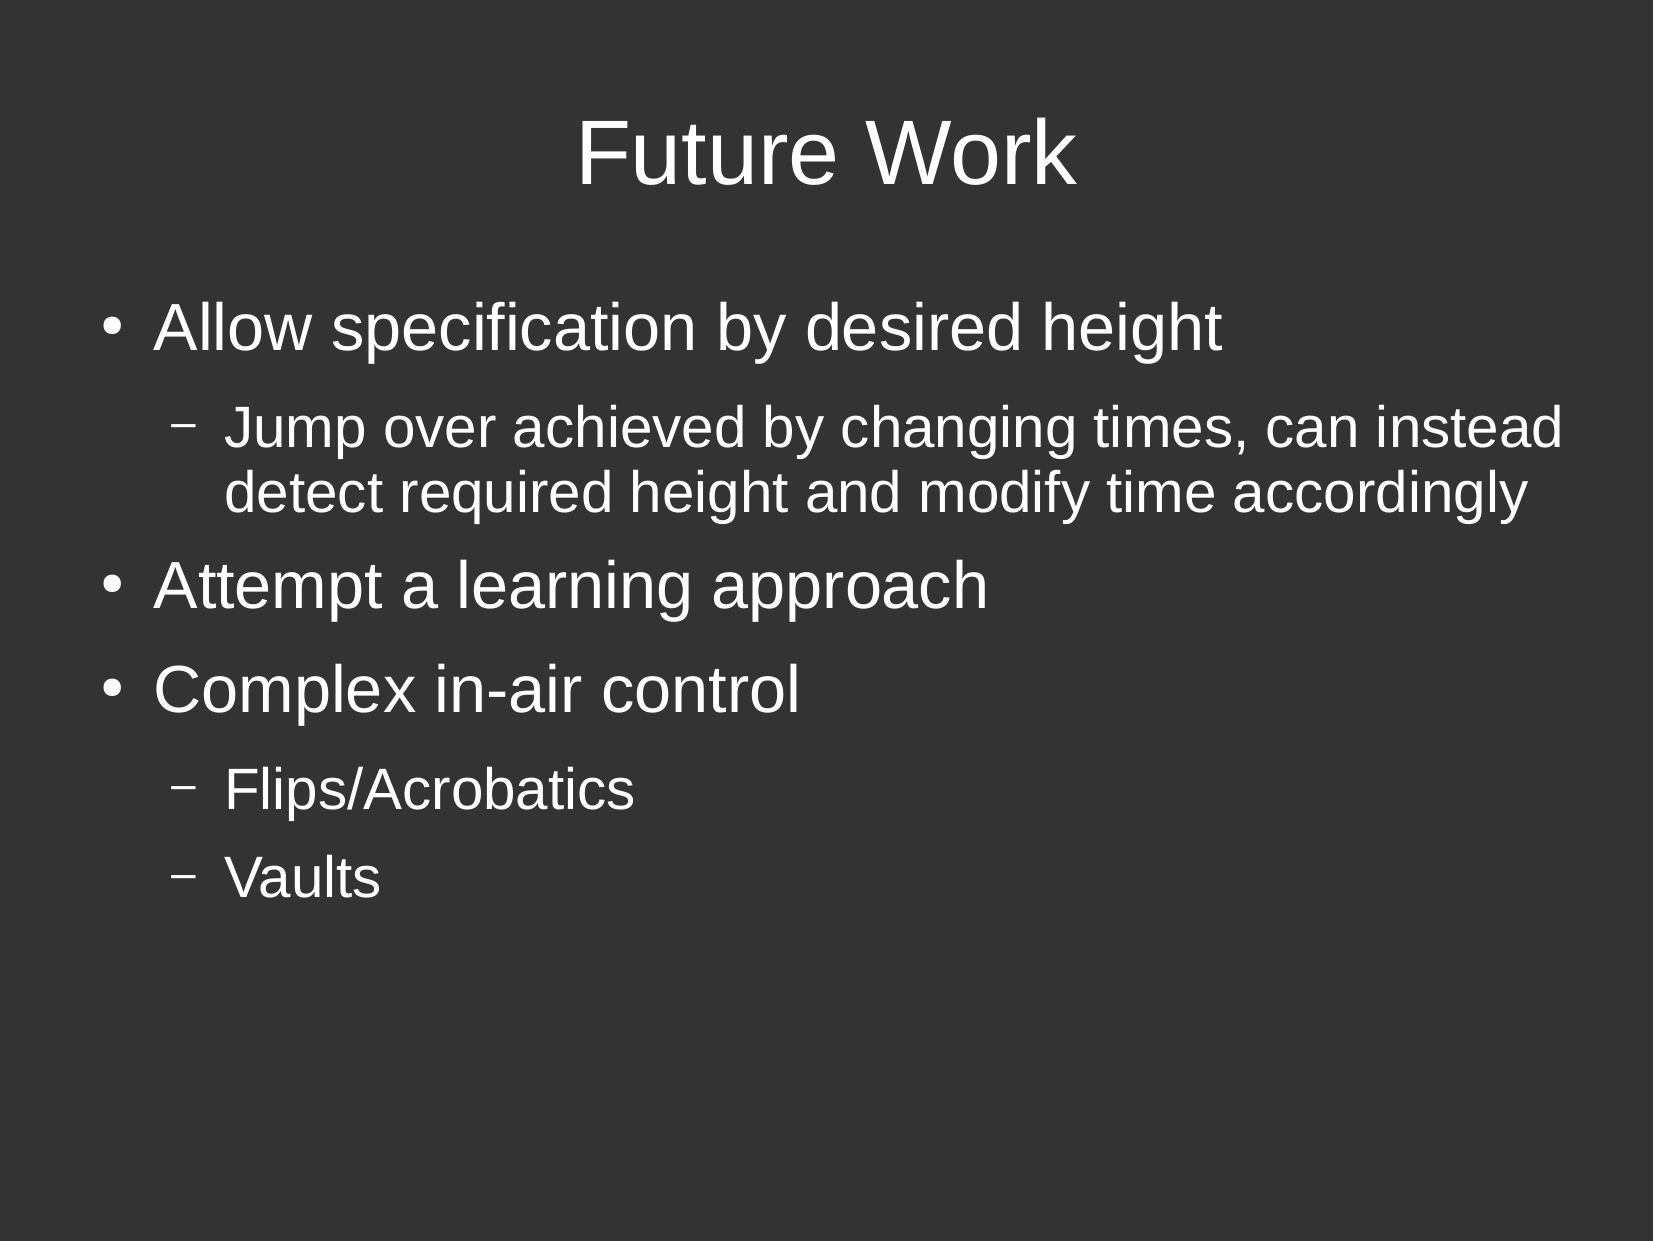

# Future Work
Allow specification by desired height
Jump over achieved by changing times, can instead detect required height and modify time accordingly
Attempt a learning approach
Complex in-air control
Flips/Acrobatics
Vaults